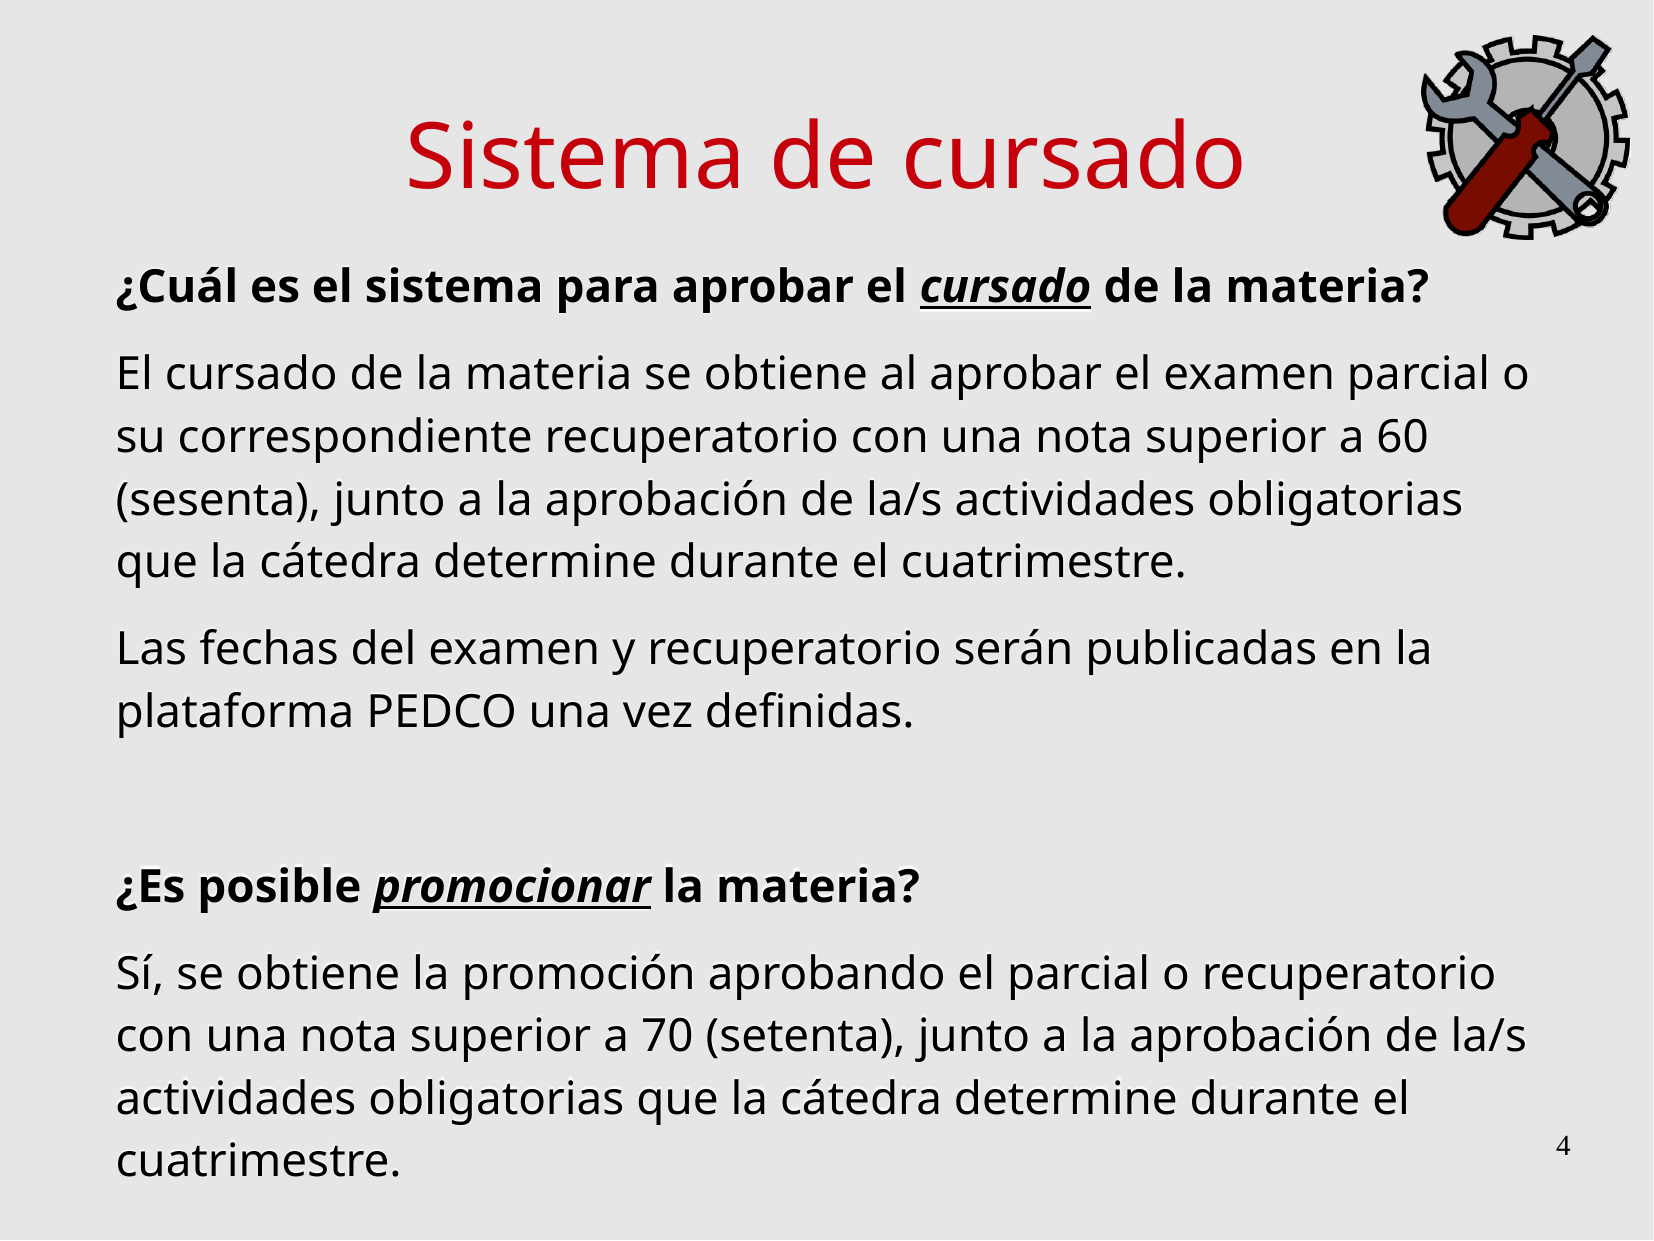

# Sistema de cursado
¿Cuál es el sistema para aprobar el cursado de la materia?
El cursado de la materia se obtiene al aprobar el examen parcial o su correspondiente recuperatorio con una nota superior a 60 (sesenta), junto a la aprobación de la/s actividades obligatorias que la cátedra determine durante el cuatrimestre.
Las fechas del examen y recuperatorio serán publicadas en la plataforma PEDCO una vez definidas.
¿Es posible promocionar la materia?
Sí, se obtiene la promoción aprobando el parcial o recuperatorio con una nota superior a 70 (setenta), junto a la aprobación de la/s actividades obligatorias que la cátedra determine durante el cuatrimestre.
4